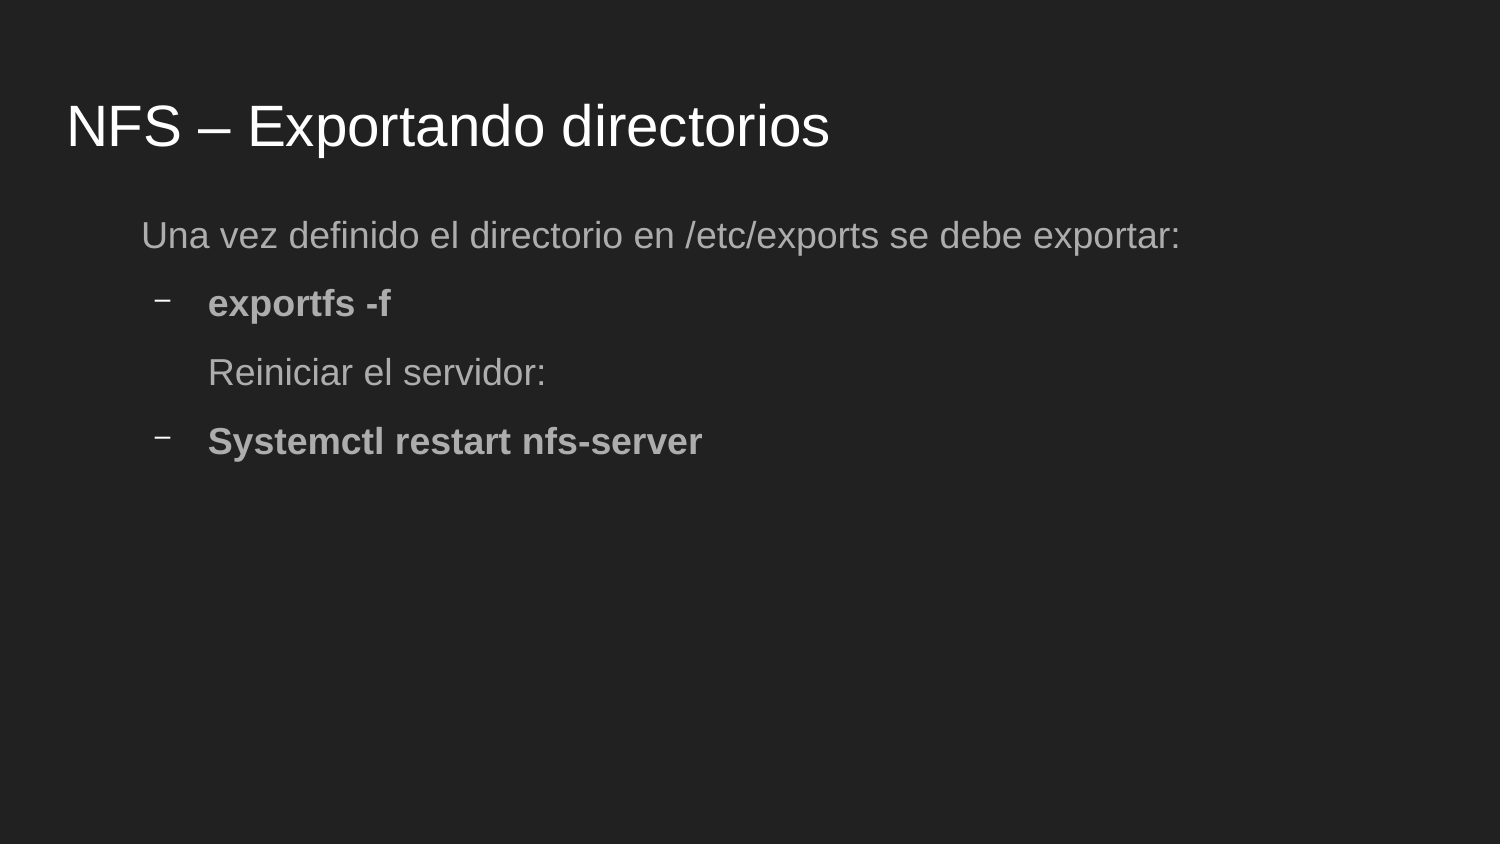

# NFS – Exportando directorios
Una vez definido el directorio en /etc/exports se debe exportar:
exportfs -f
Reiniciar el servidor:
Systemctl restart nfs-server